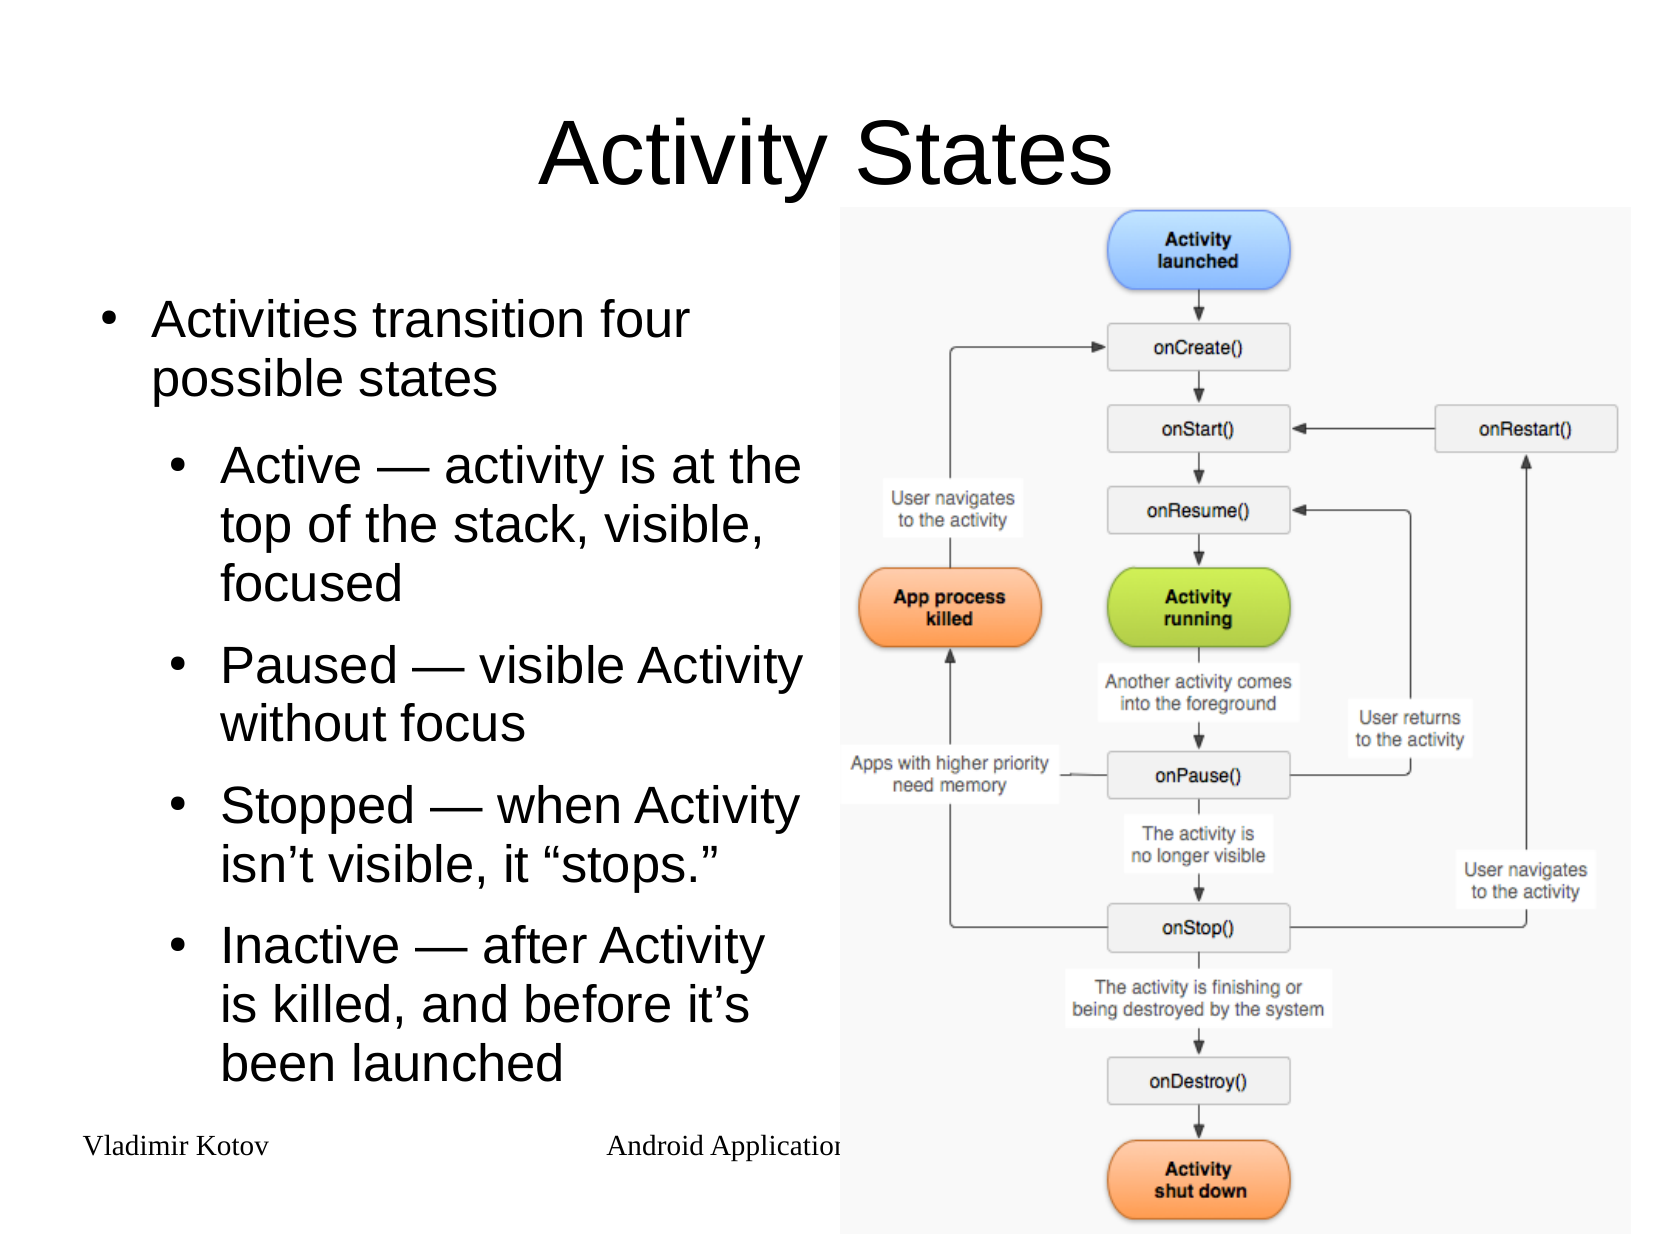

# Activity States
Activities transition four possible states
Active — activity is at the top of the stack, visible, focused
Paused — visible Activity without focus
Stopped — when Activity isn’t visible, it “stops.”
Inactive — after Activity is killed, and before it’s been launched
Vladimir Kotov
Android Application Building Blocks
31